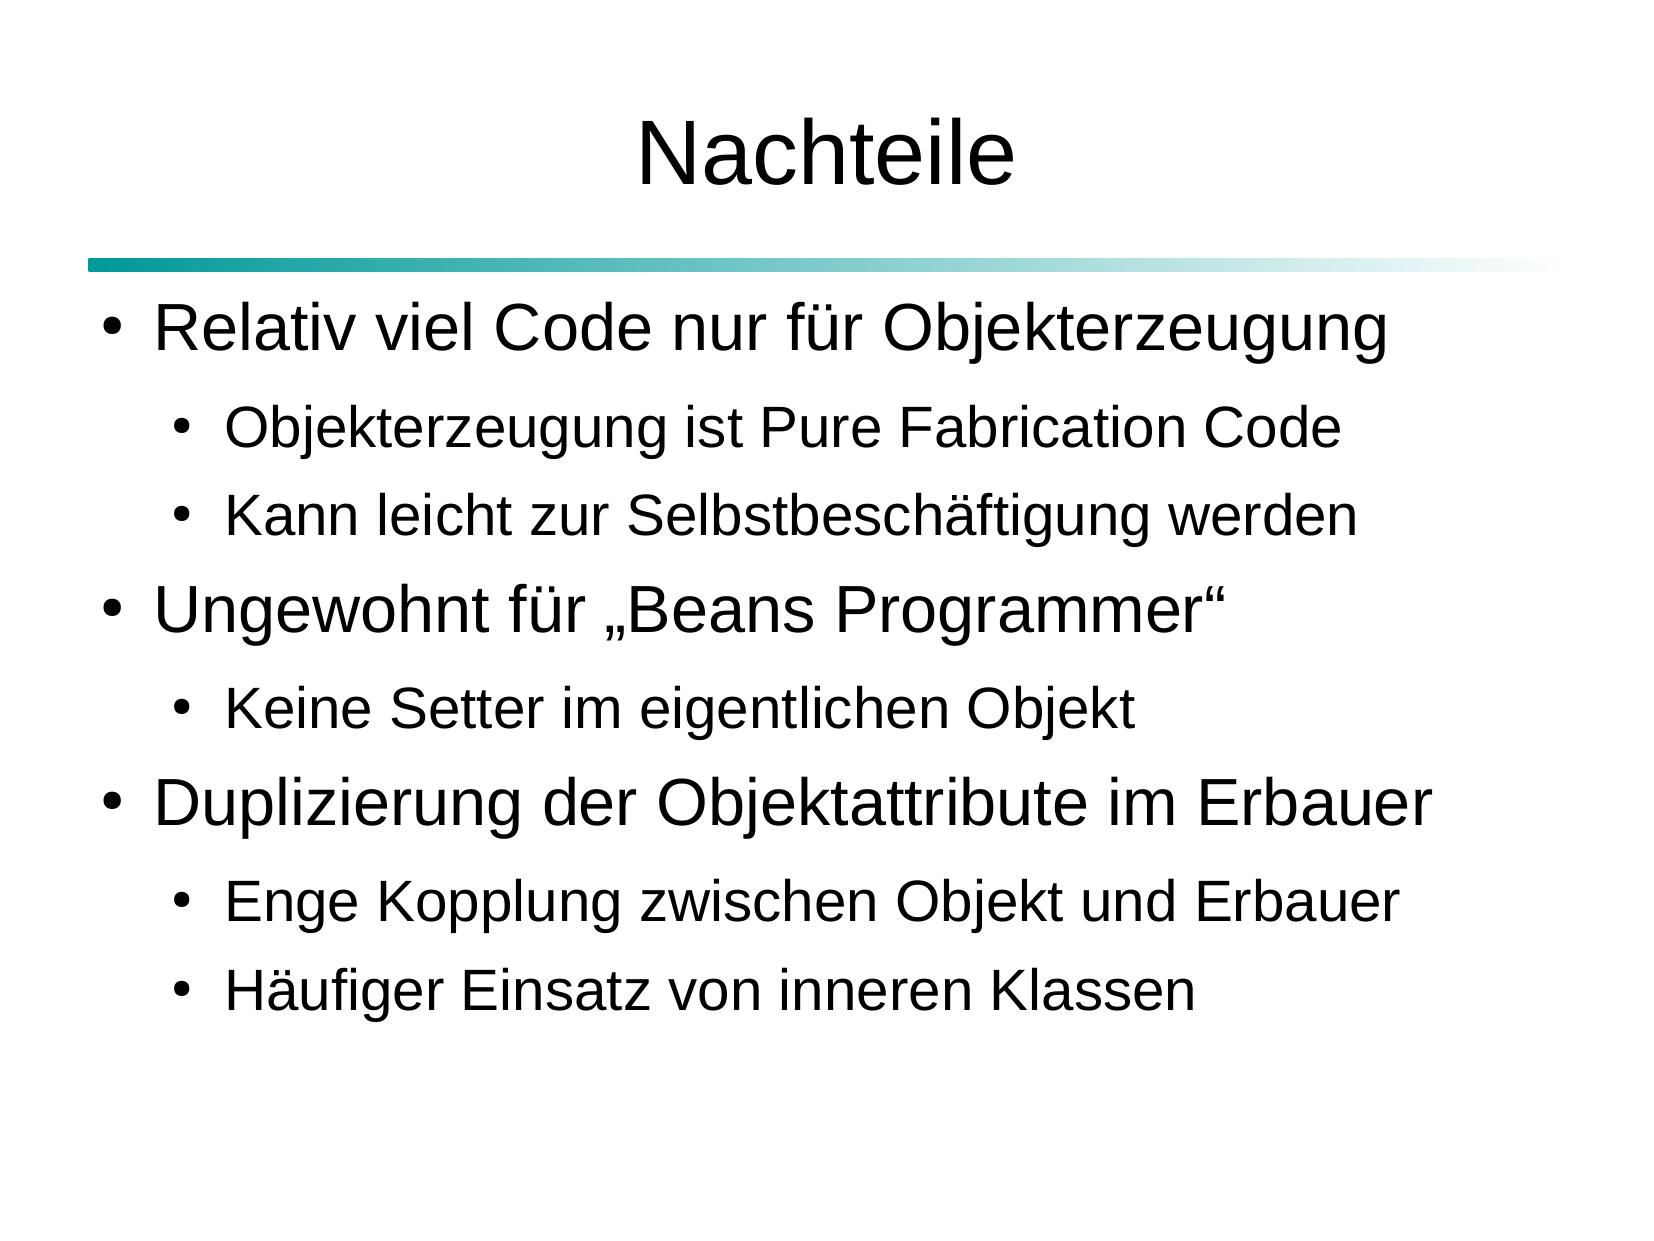

# Nachteile
Relativ viel Code nur für Objekterzeugung
Objekterzeugung ist Pure Fabrication Code
Kann leicht zur Selbstbeschäftigung werden
Ungewohnt für „Beans Programmer“
Keine Setter im eigentlichen Objekt
Duplizierung der Objektattribute im Erbauer
Enge Kopplung zwischen Objekt und Erbauer
Häufiger Einsatz von inneren Klassen